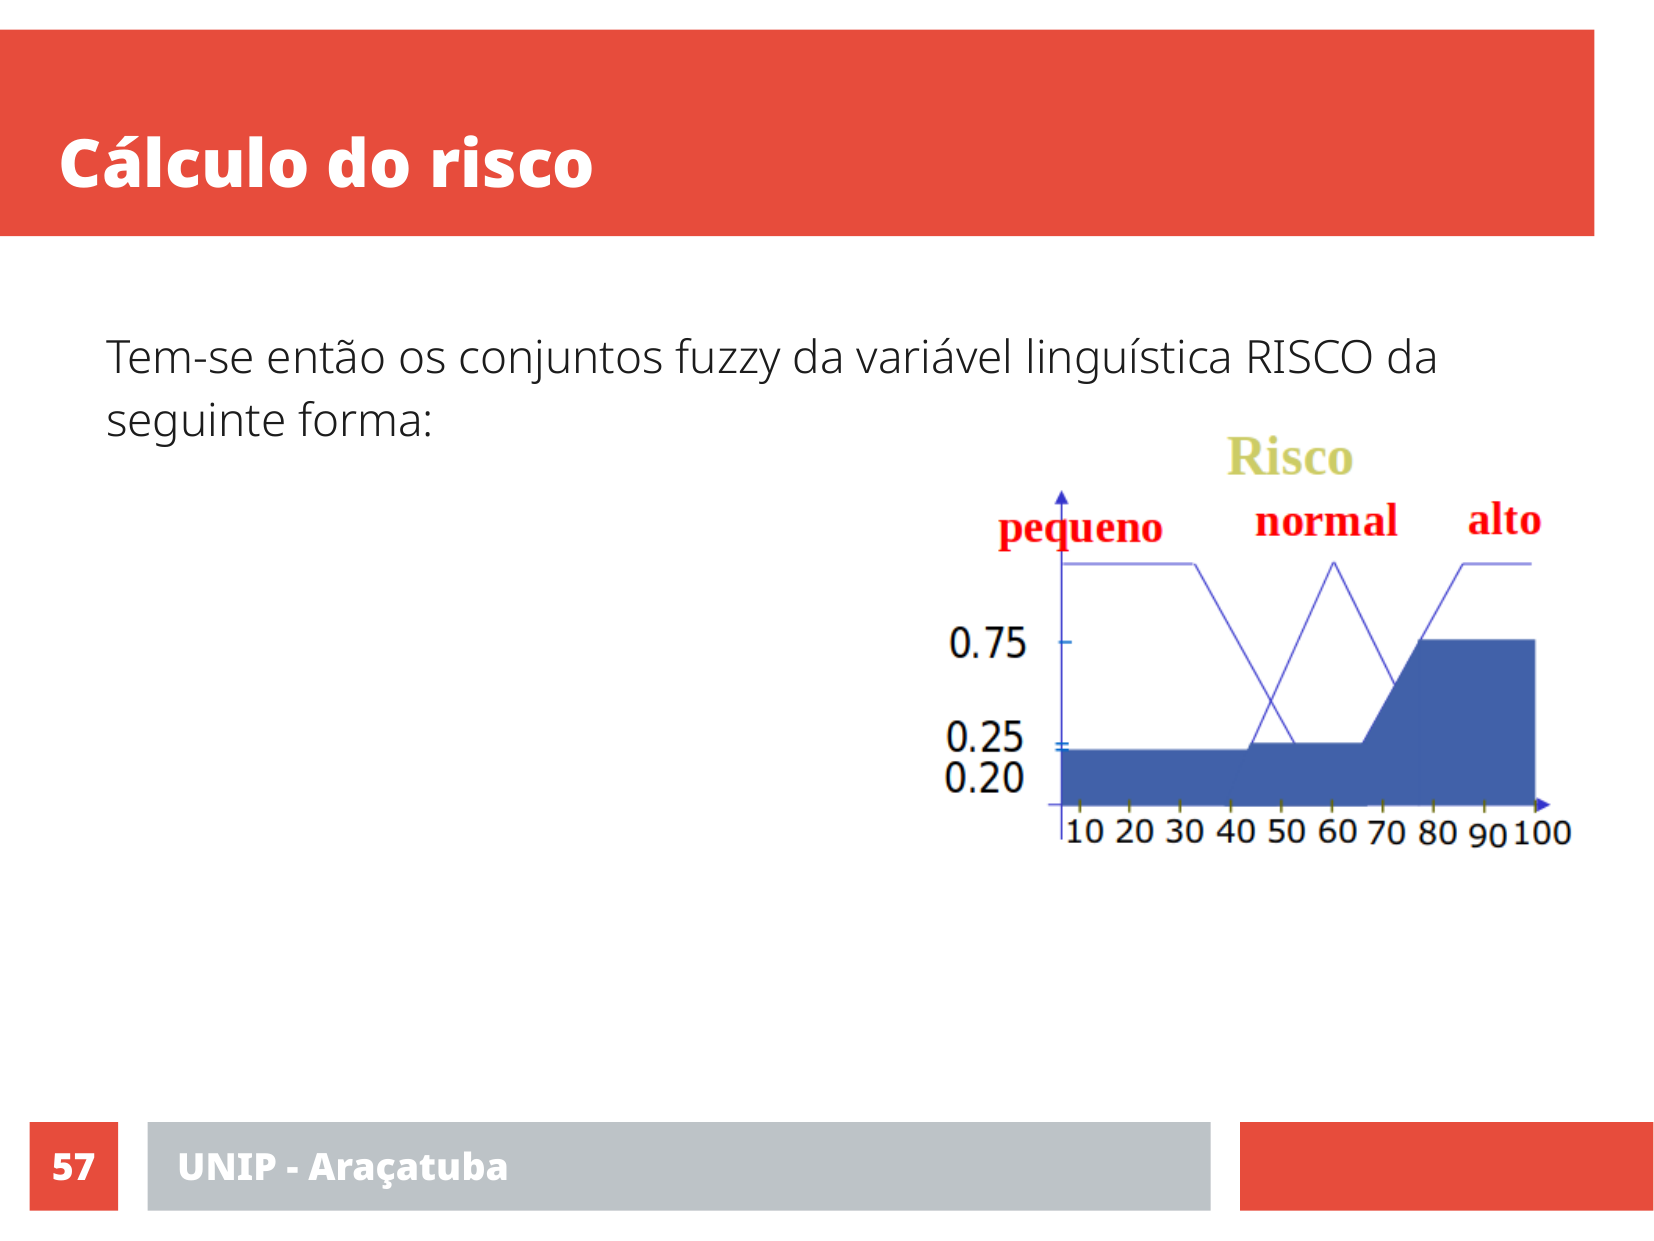

# Cálculo do risco
Tem-se então os conjuntos fuzzy da variável linguística RISCO da seguinte forma:
57
UNIP - Araçatuba